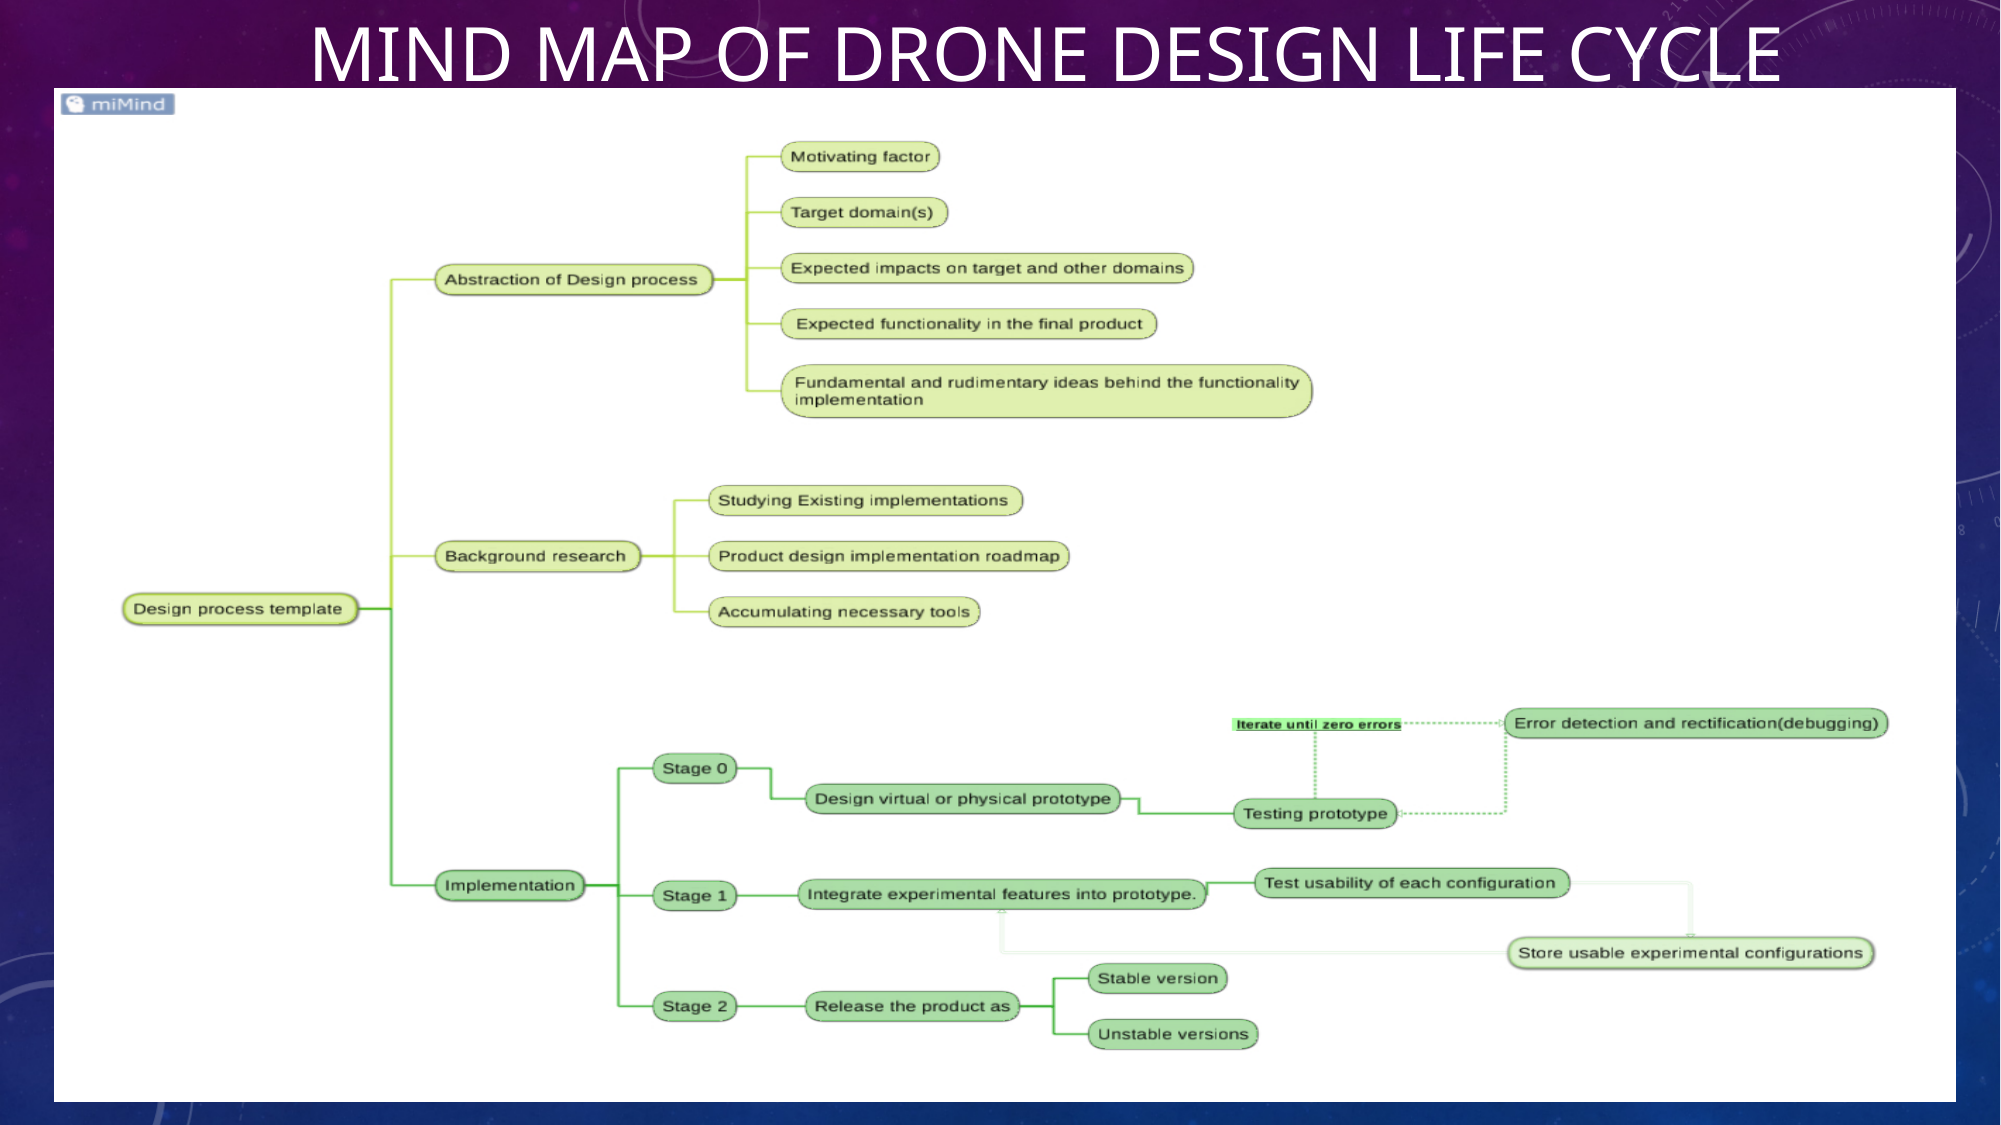

# Mind map of Drone design life cycle